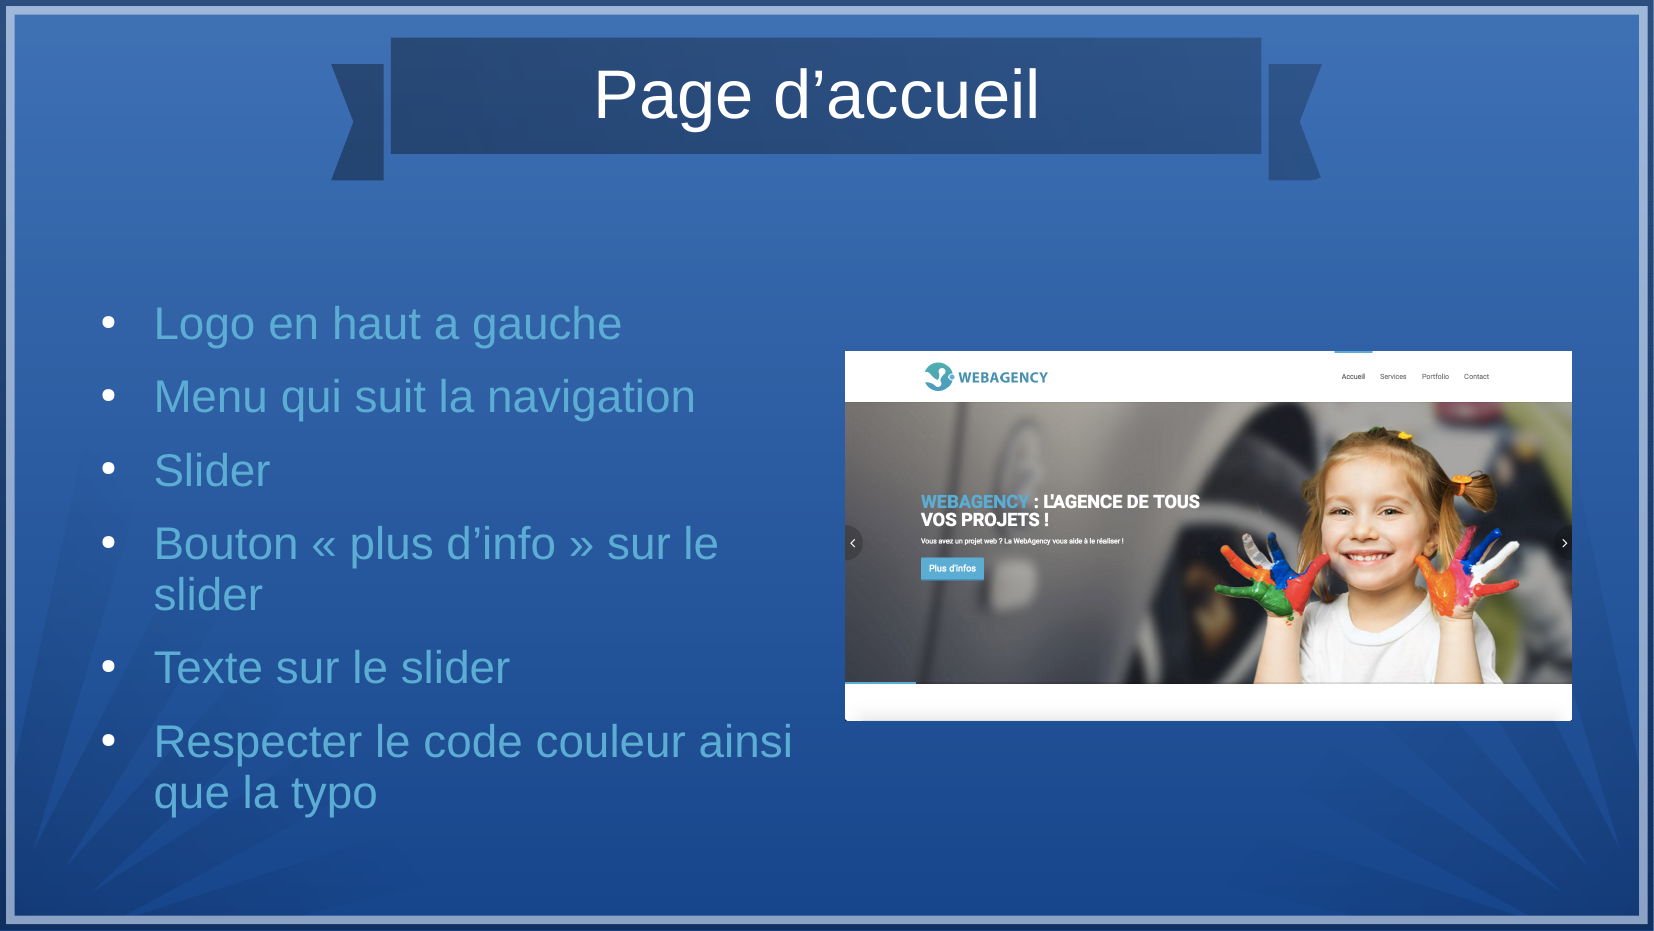

# Page d’accueil
Logo en haut a gauche
Menu qui suit la navigation
Slider
Bouton « plus d’info » sur le slider
Texte sur le slider
Respecter le code couleur ainsi que la typo